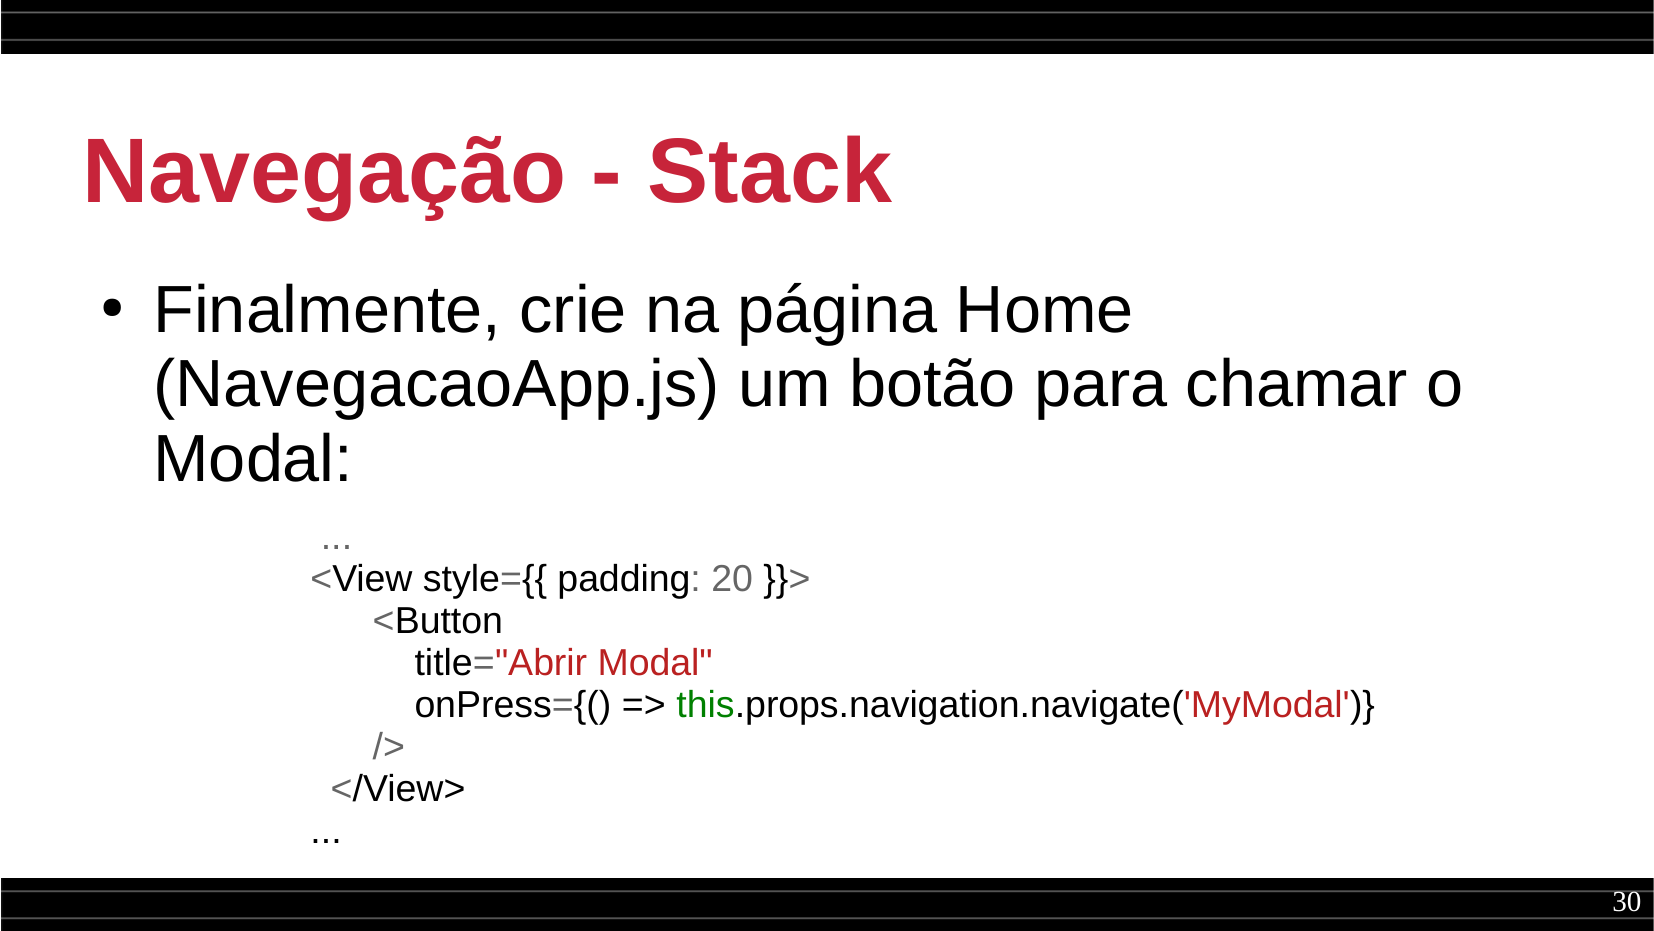

# Navegação - Stack
Finalmente, crie na página Home (NavegacaoApp.js) um botão para chamar o Modal:
		 ...
		<View style={{ padding: 20 }}>
 <Button
 title="Abrir Modal"
 onPress={() => this.props.navigation.navigate('MyModal')}
 />
 </View>
		...